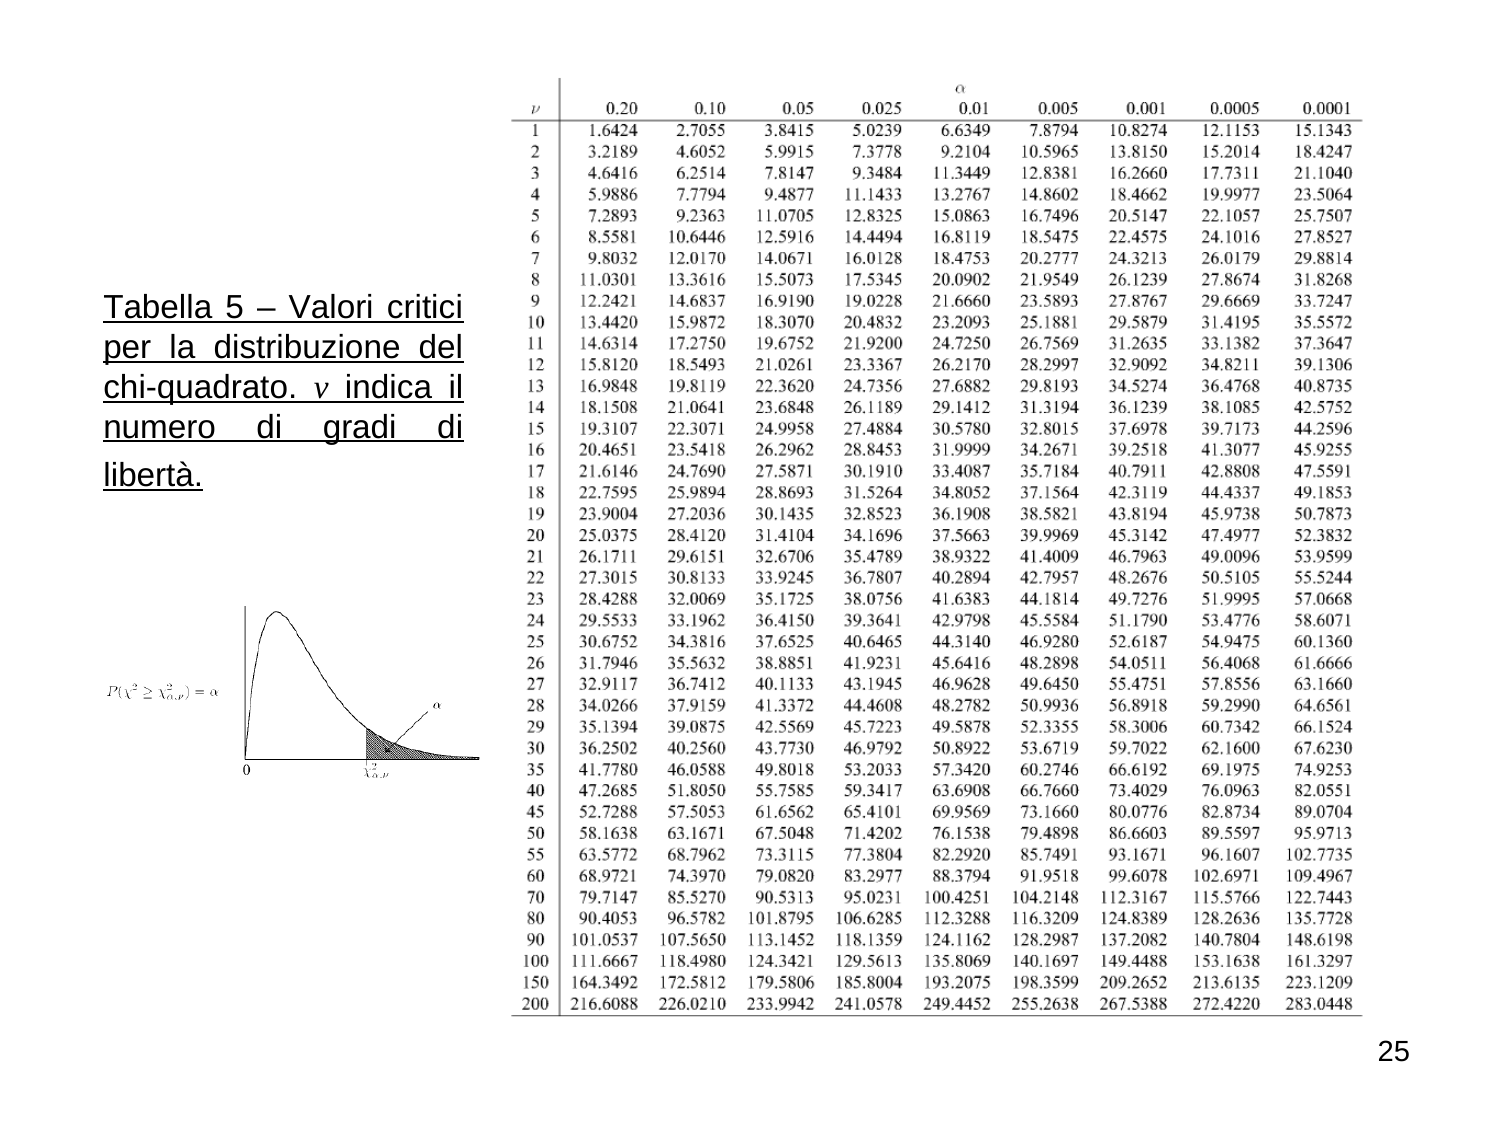

Tabella 5 – Valori critici per la distribuzione del chi-quadrato. ν indica il numero di gradi di libertà.